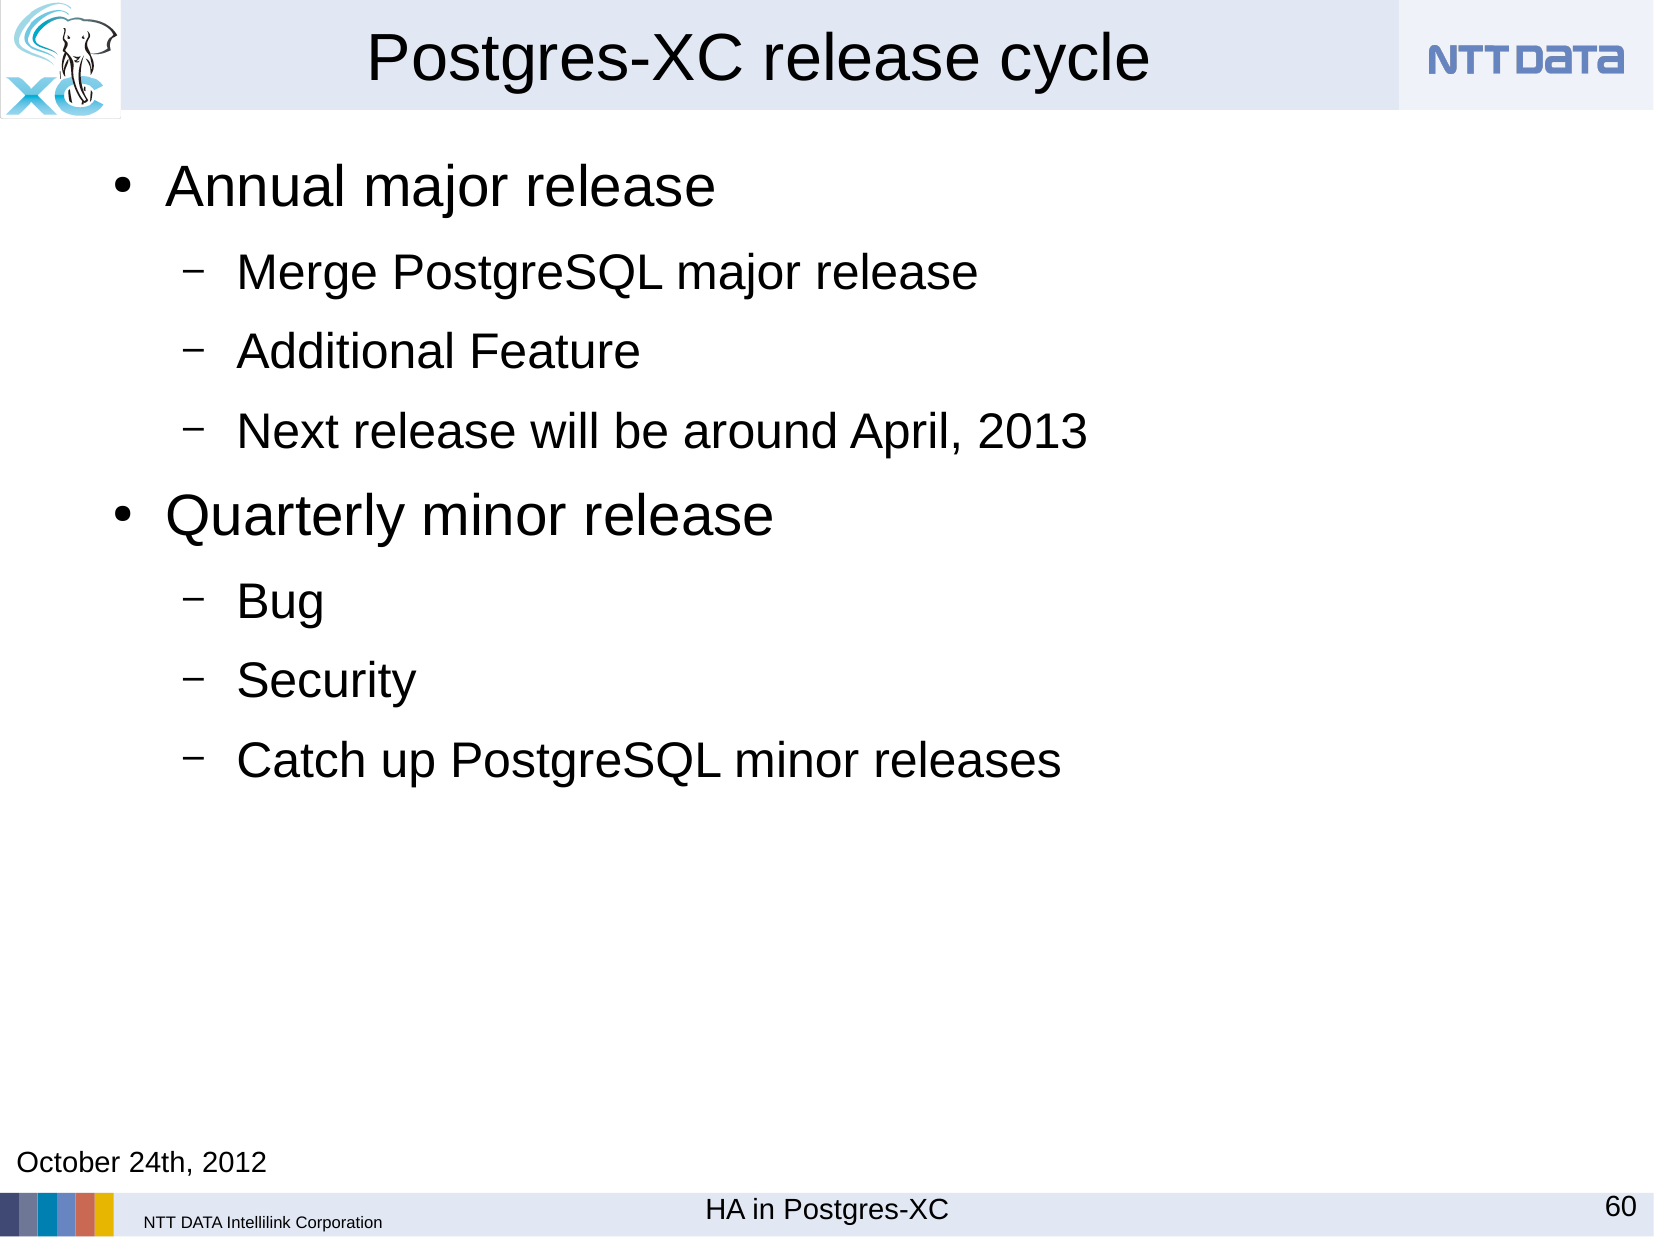

# Postgres-XC release cycle
Annual major release
Merge PostgreSQL major release
Additional Feature
Next release will be around April, 2013
Quarterly minor release
Bug
Security
Catch up PostgreSQL minor releases
October 24th, 2012
60
HA in Postgres-XC